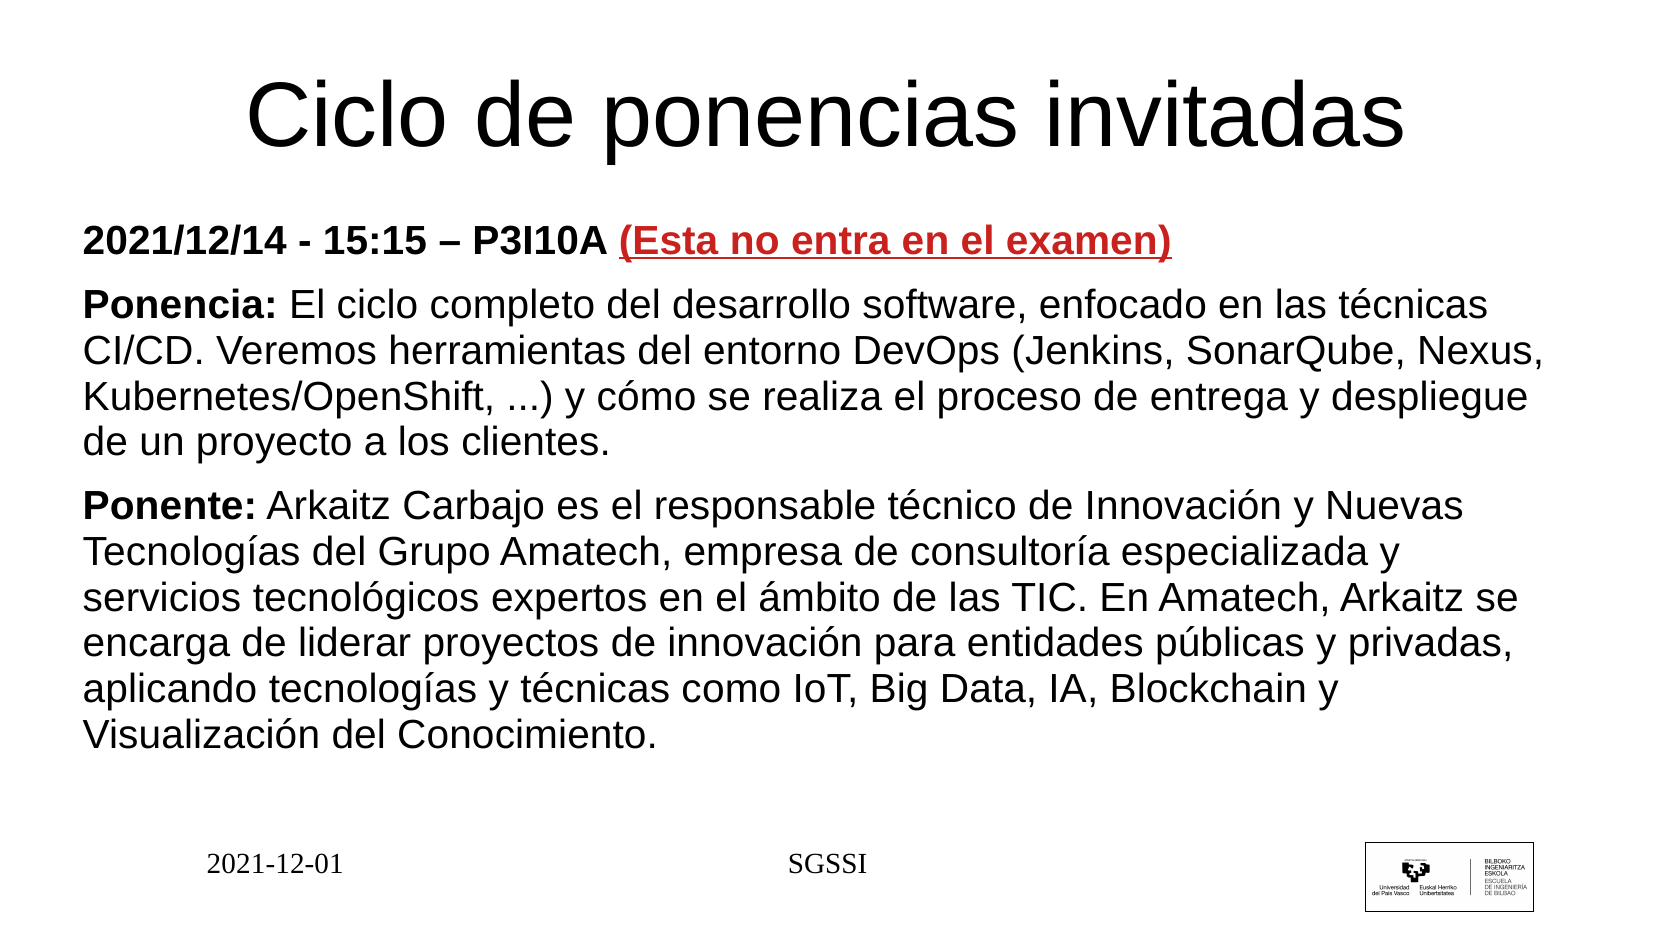

# Ciclo de ponencias invitadas
2021/12/14 - 15:15 – P3I10A (Esta no entra en el examen)
Ponencia: El ciclo completo del desarrollo software, enfocado en las técnicas CI/CD. Veremos herramientas del entorno DevOps (Jenkins, SonarQube, Nexus, Kubernetes/OpenShift, ...) y cómo se realiza el proceso de entrega y despliegue de un proyecto a los clientes.
Ponente: Arkaitz Carbajo es el responsable técnico de Innovación y Nuevas Tecnologías del Grupo Amatech, empresa de consultoría especializada y servicios tecnológicos expertos en el ámbito de las TIC. En Amatech, Arkaitz se encarga de liderar proyectos de innovación para entidades públicas y privadas, aplicando tecnologías y técnicas como IoT, Big Data, IA, Blockchain y Visualización del Conocimiento.